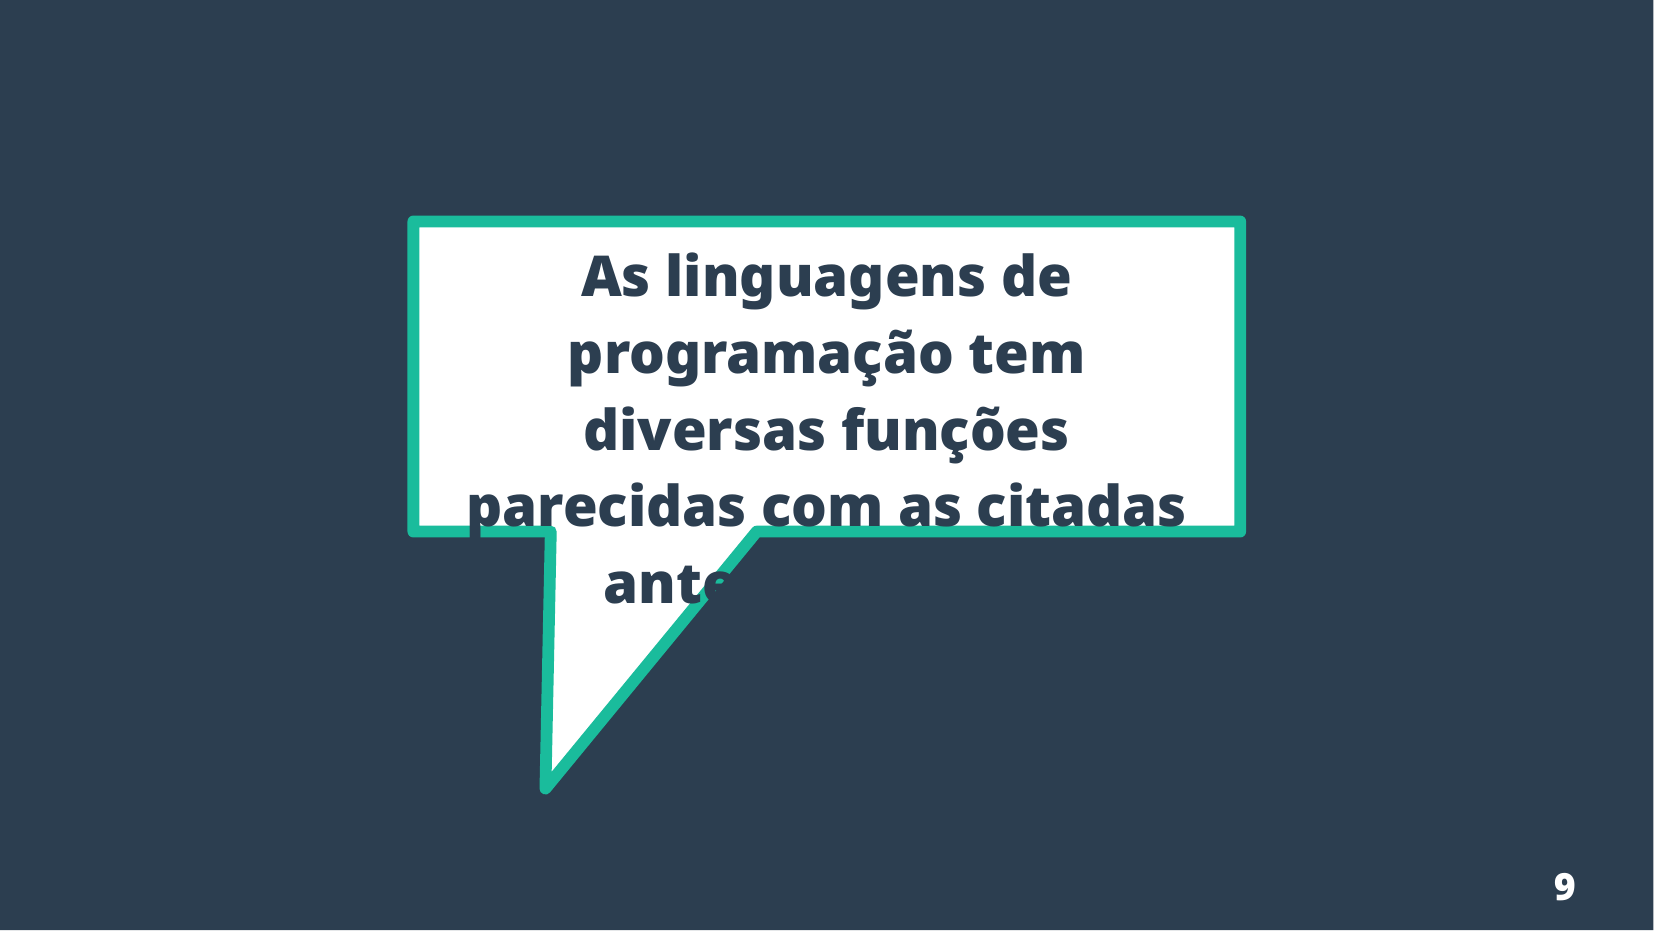

# As linguagens de programação tem diversas funções parecidas com as citadas anteriormente.
9